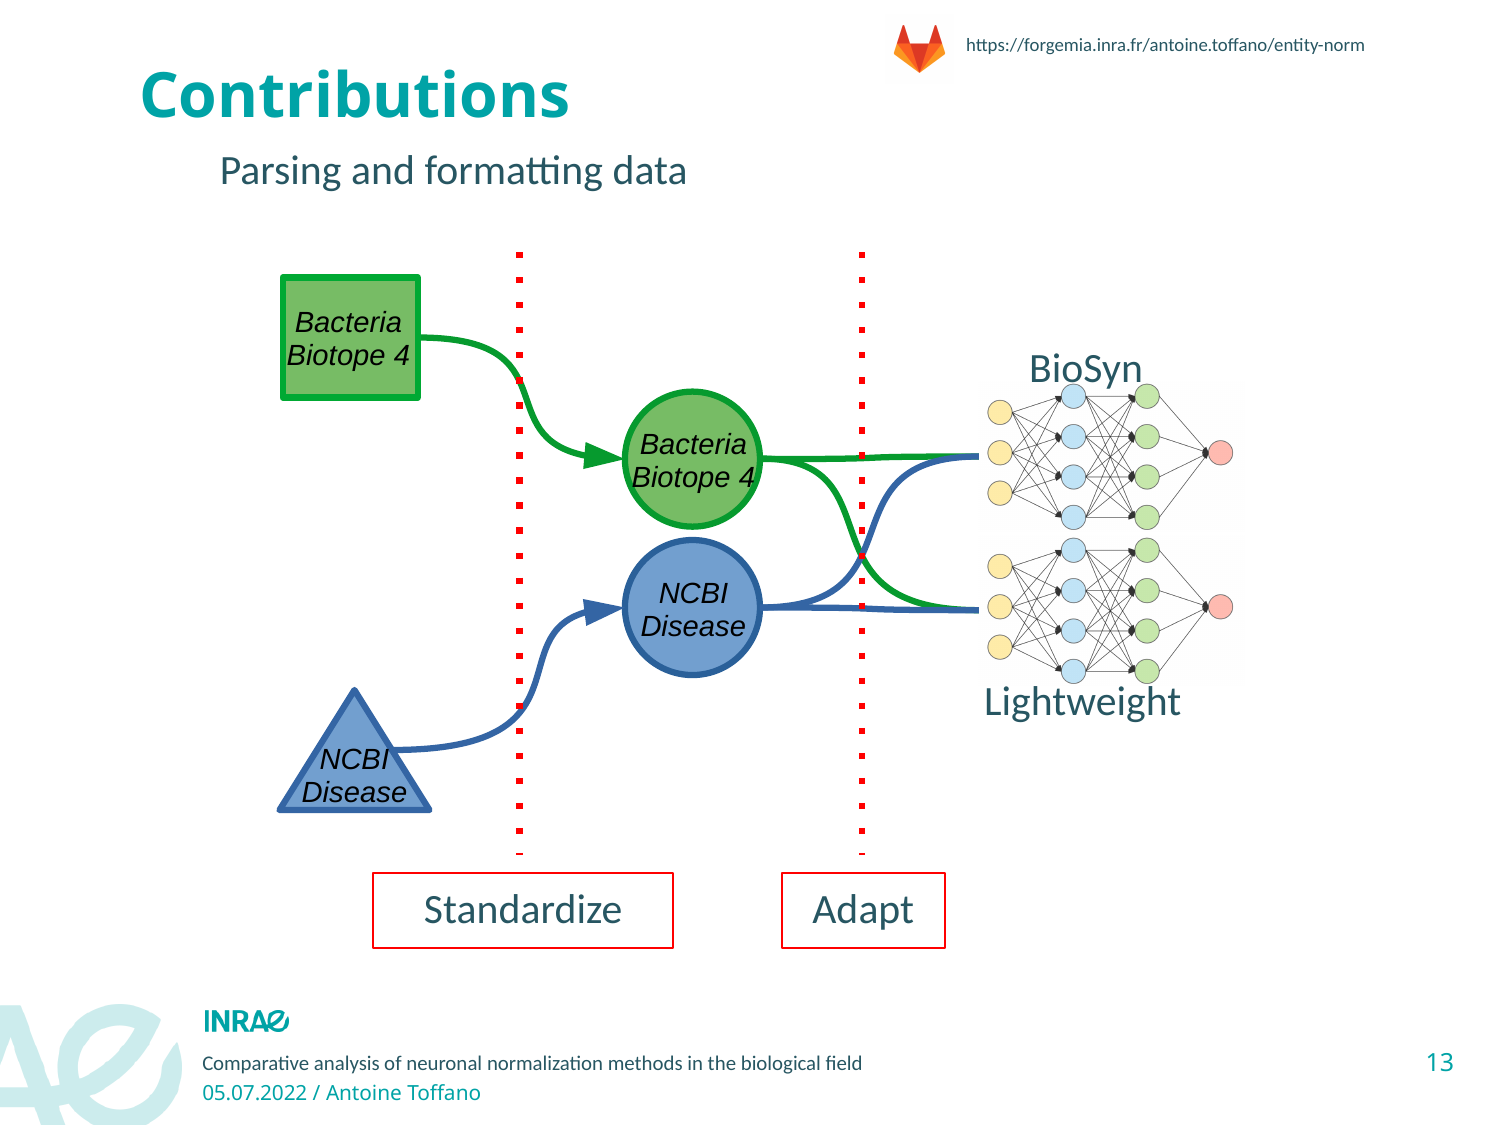

Contributions
https://forgemia.inra.fr/antoine.toffano/entity-norm
Parsing and formatting data
Bacteria
Biotope 4
BioSyn
Bacteria
Biotope 4
NCBI Disease
Lightweight
NCBI Disease
Standardize
Adapt